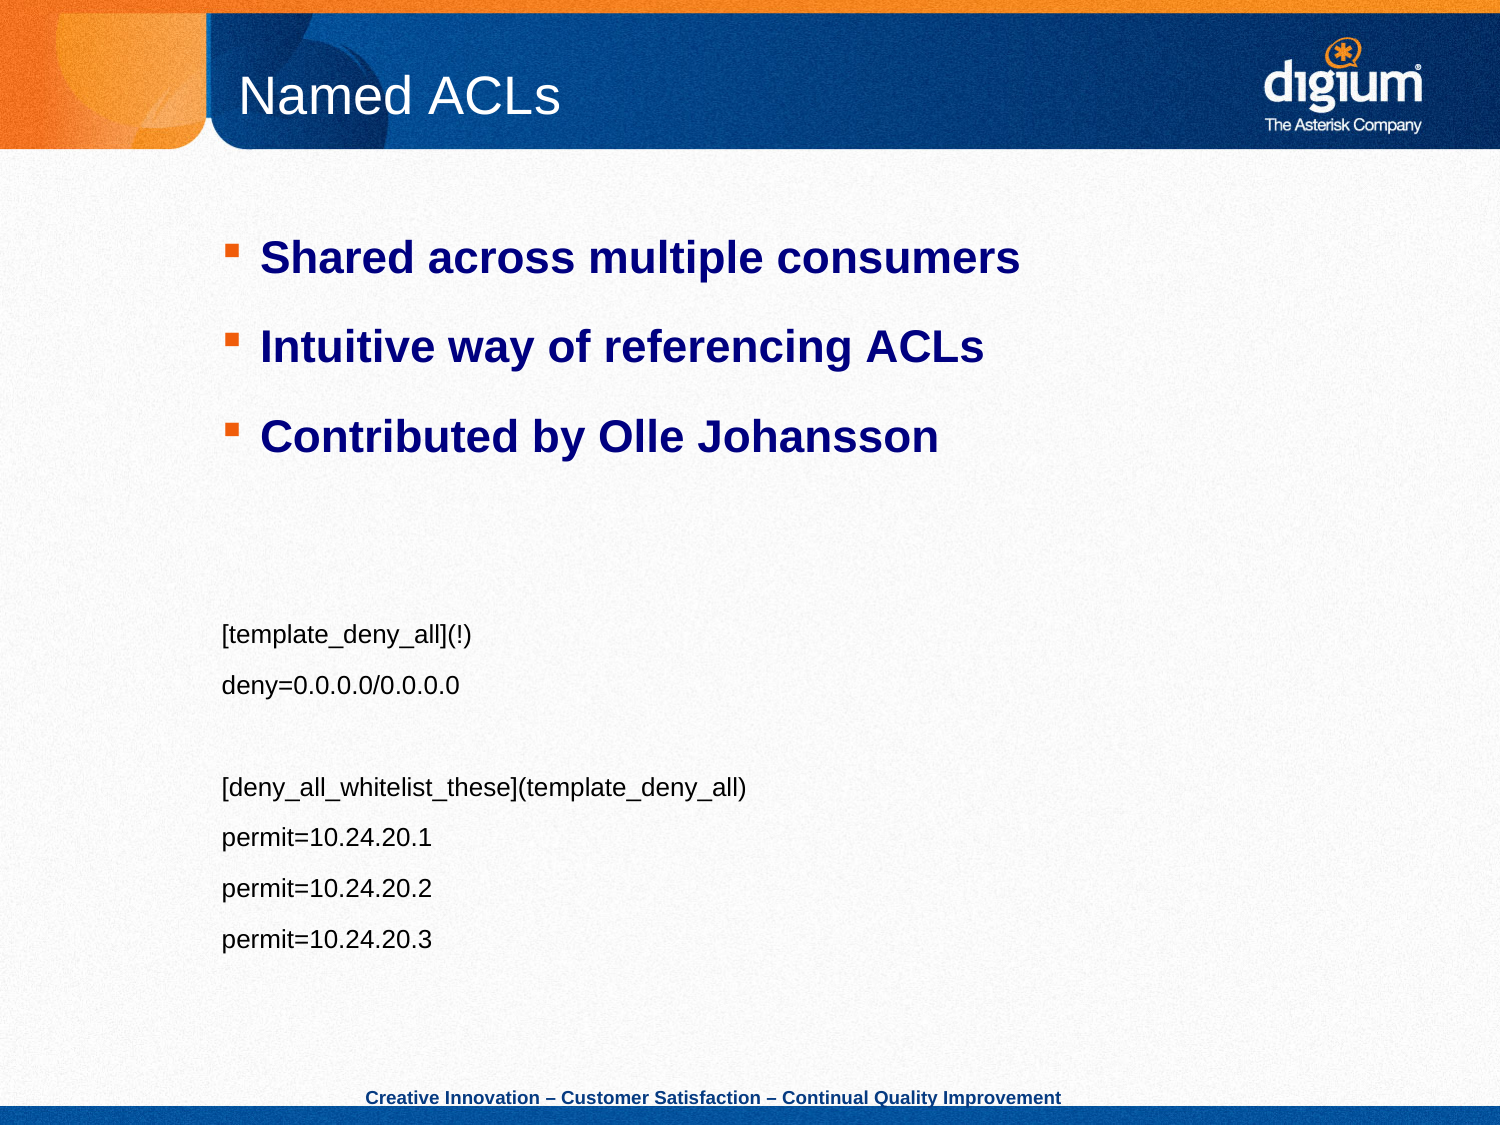

# Named ACLs
Shared across multiple consumers
Intuitive way of referencing ACLs
Contributed by Olle Johansson
[template_deny_all](!)
deny=0.0.0.0/0.0.0.0
[deny_all_whitelist_these](template_deny_all)
permit=10.24.20.1
permit=10.24.20.2
permit=10.24.20.3